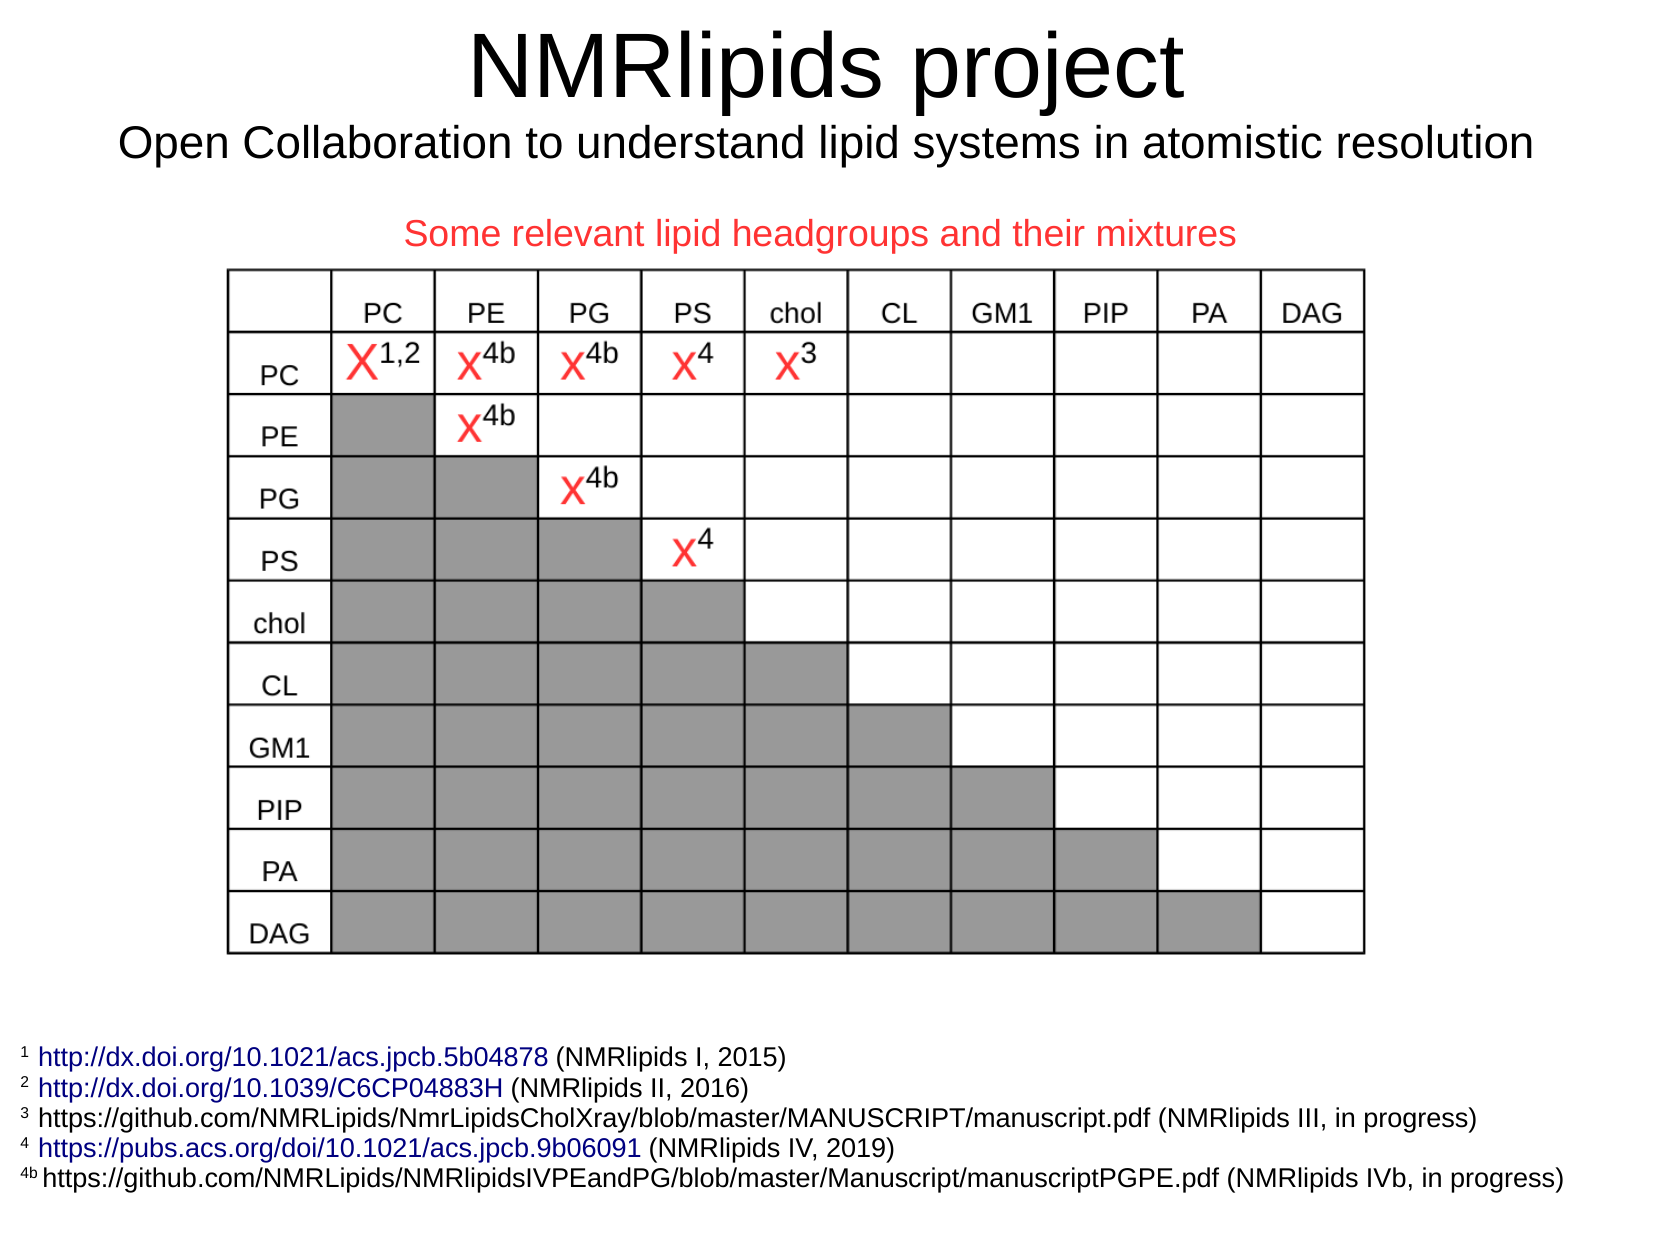

# NMRlipids project Open Collaboration to understand lipid systems in atomistic resolution
Some relevant lipid headgroups and their mixtures
1 http://dx.doi.org/10.1021/acs.jpcb.5b04878 (NMRlipids I, 2015)
2 http://dx.doi.org/10.1039/C6CP04883H (NMRlipids II, 2016)
3 https://github.com/NMRLipids/NmrLipidsCholXray/blob/master/MANUSCRIPT/manuscript.pdf (NMRlipids III, in progress)
4 https://pubs.acs.org/doi/10.1021/acs.jpcb.9b06091 (NMRlipids IV, 2019)
4b https://github.com/NMRLipids/NMRlipidsIVPEandPG/blob/master/Manuscript/manuscriptPGPE.pdf (NMRlipids IVb, in progress)